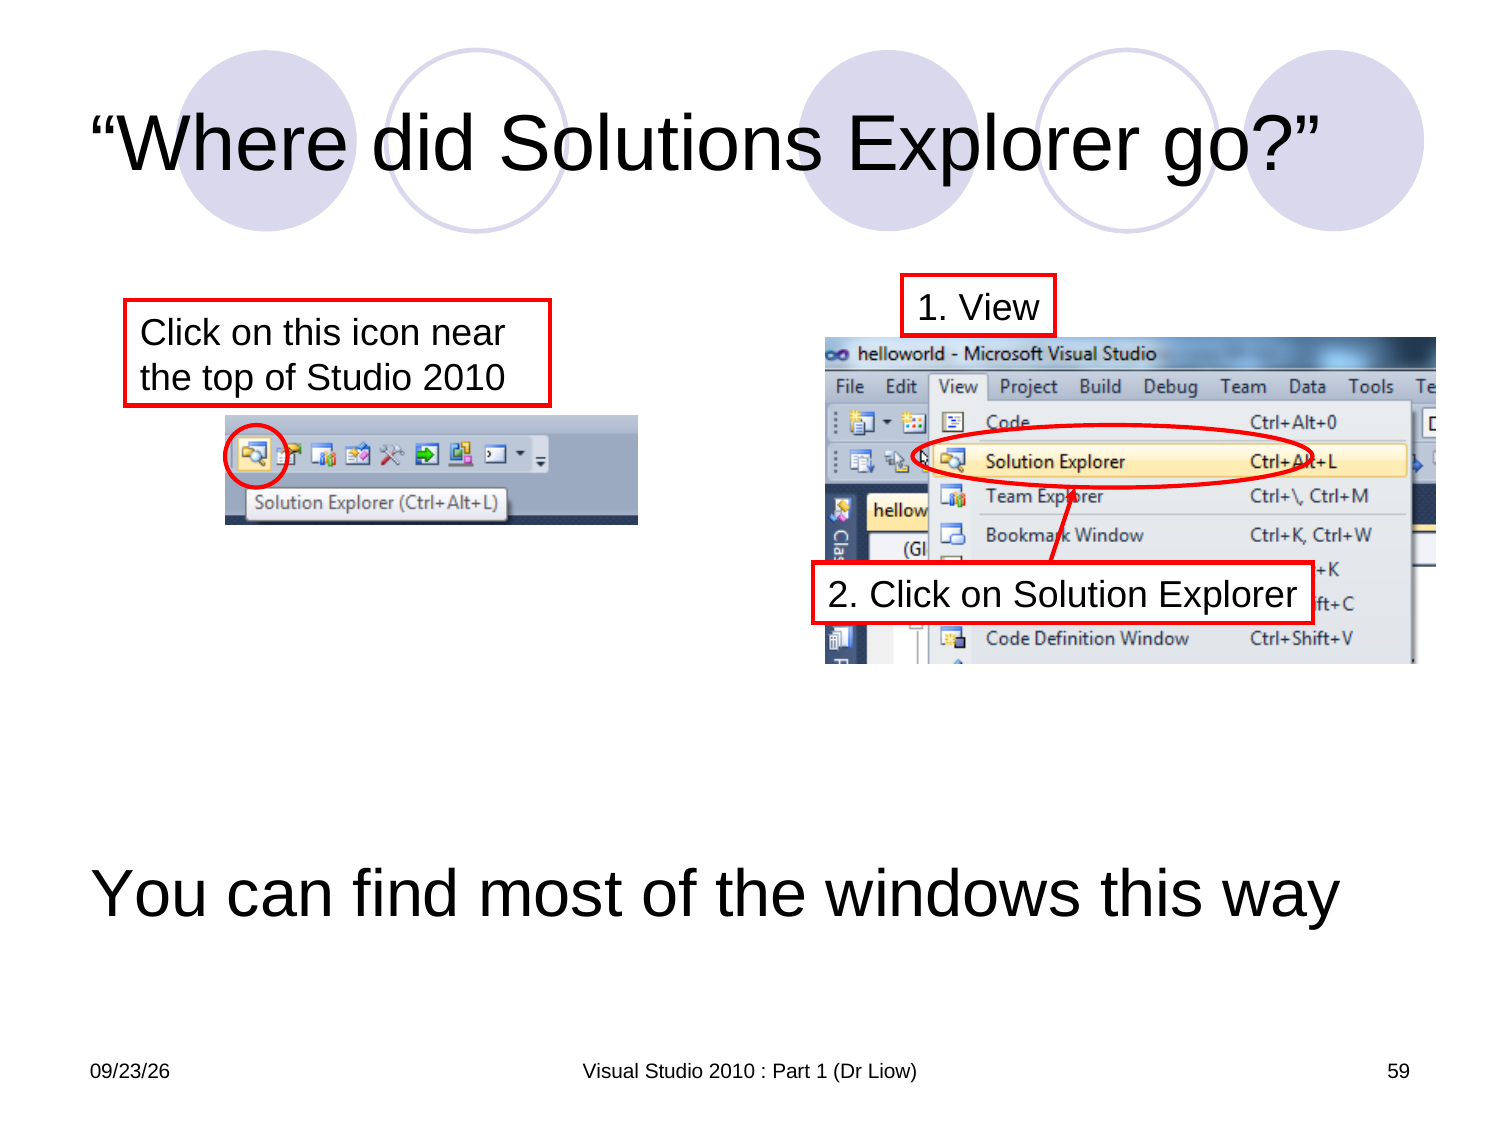

# “Where did Solutions Explorer go?”
You can find most of the windows this way
1. View
Click on this icon near the top of Studio 2010
2. Click on Solution Explorer
Visual Studio 2010 : Part 1 (Dr Liow)